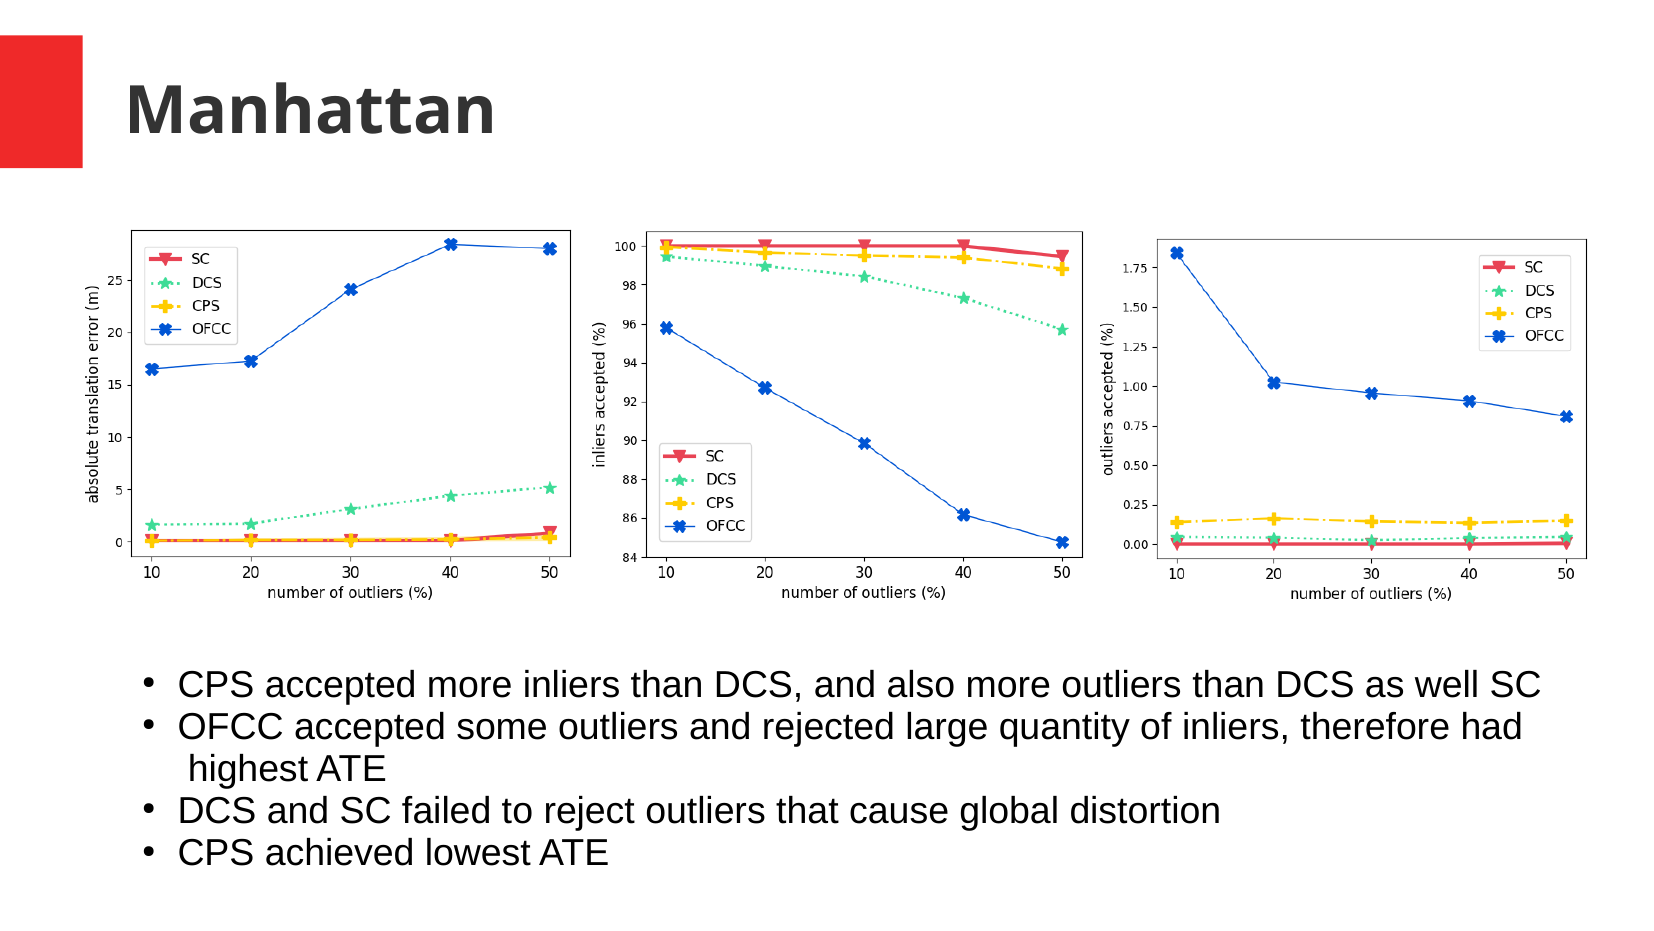

Manhattan
CPS accepted more inliers than DCS, and also more outliers than DCS as well SC
OFCC accepted some outliers and rejected large quantity of inliers, therefore had
 highest ATE
DCS and SC failed to reject outliers that cause global distortion
CPS achieved lowest ATE